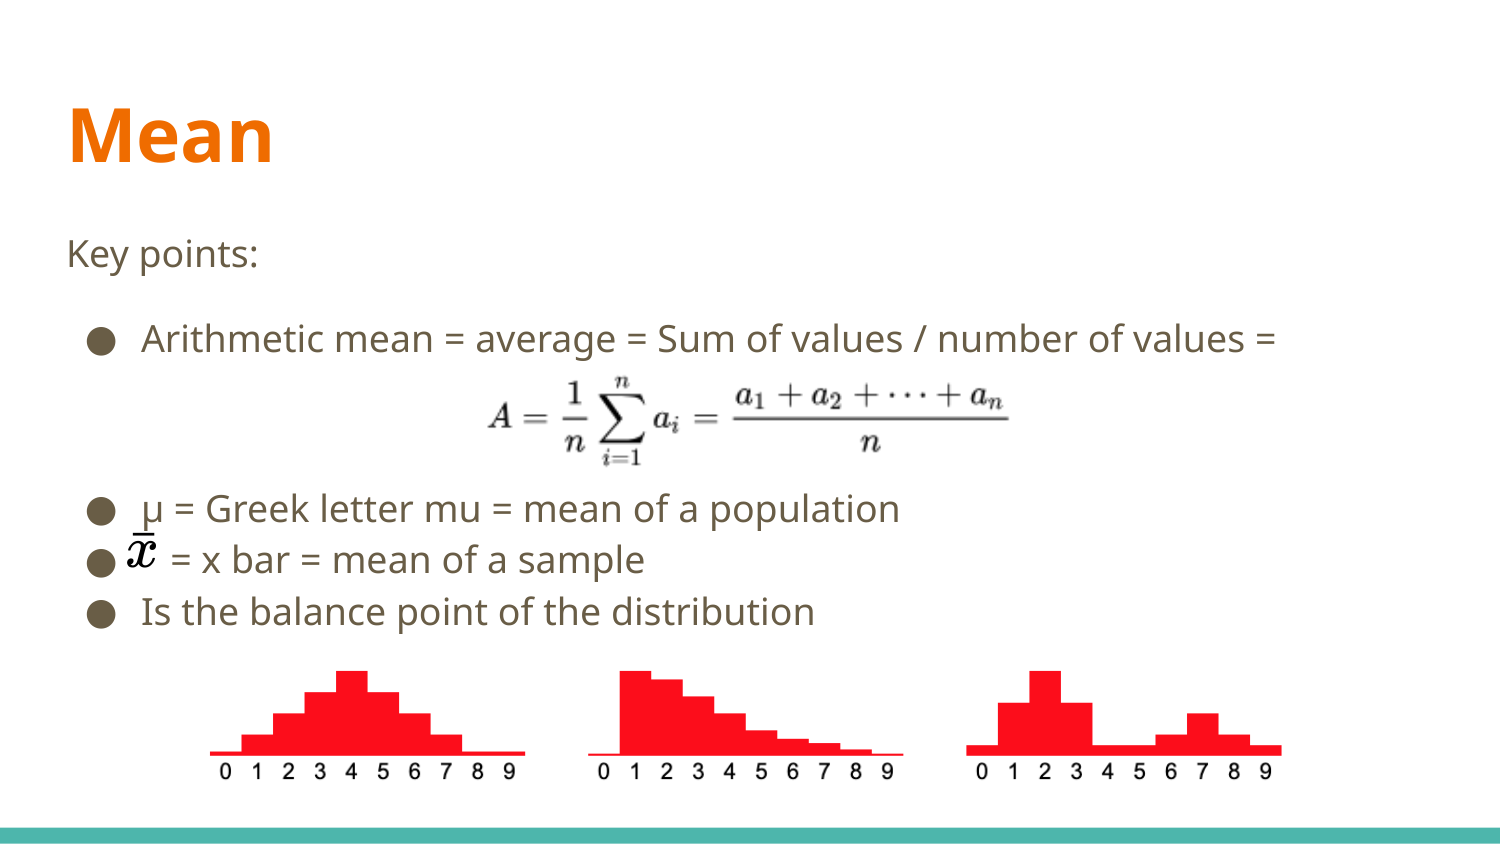

# Mean
Key points:
Arithmetic mean = average = Sum of values / number of values =
μ = Greek letter mu = mean of a population
 = x bar = mean of a sample
Is the balance point of the distribution